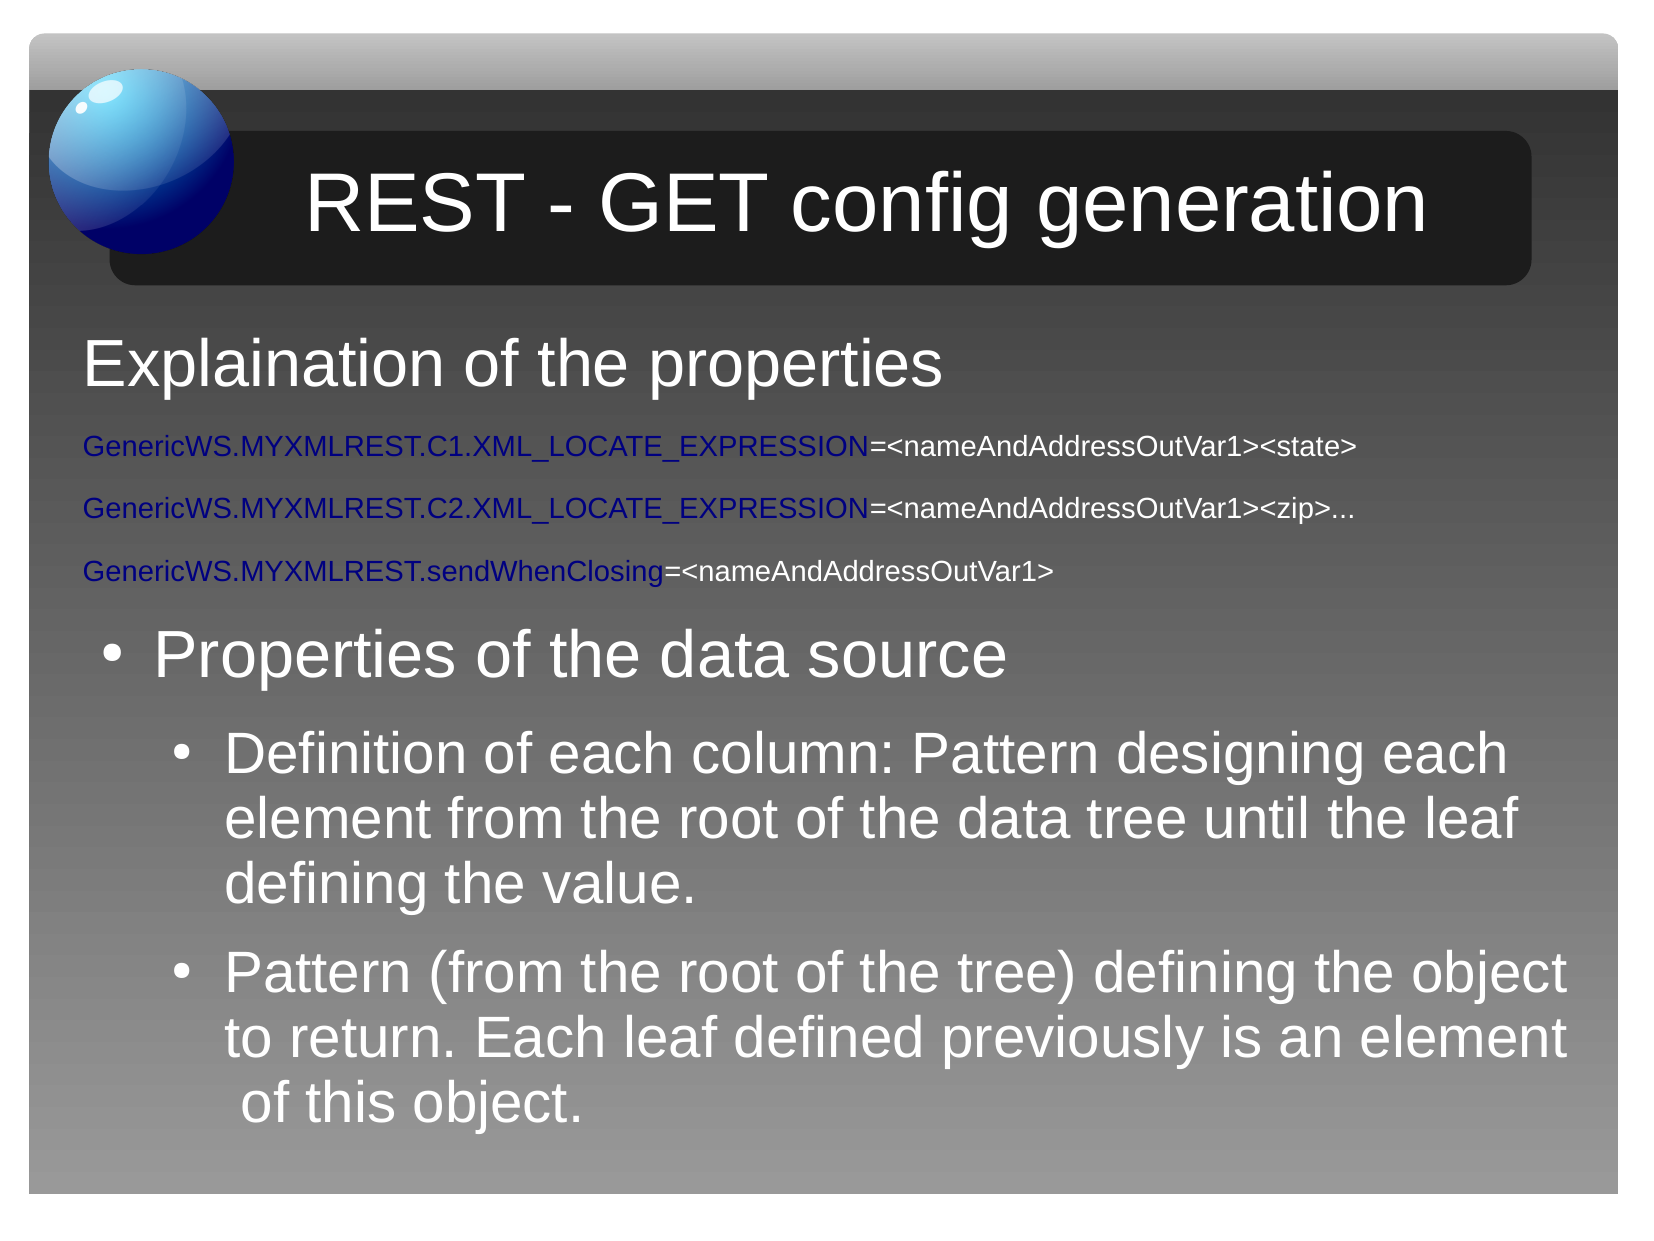

# REST - GET config generation
Explaination of the properties
GenericWS.MYXMLREST.C1.XML_LOCATE_EXPRESSION=<nameAndAddressOutVar1><state>
GenericWS.MYXMLREST.C2.XML_LOCATE_EXPRESSION=<nameAndAddressOutVar1><zip>...
GenericWS.MYXMLREST.sendWhenClosing=<nameAndAddressOutVar1>
Properties of the data source
Definition of each column: Pattern designing each element from the root of the data tree until the leaf defining the value.
Pattern (from the root of the tree) defining the object to return. Each leaf defined previously is an element of this object.